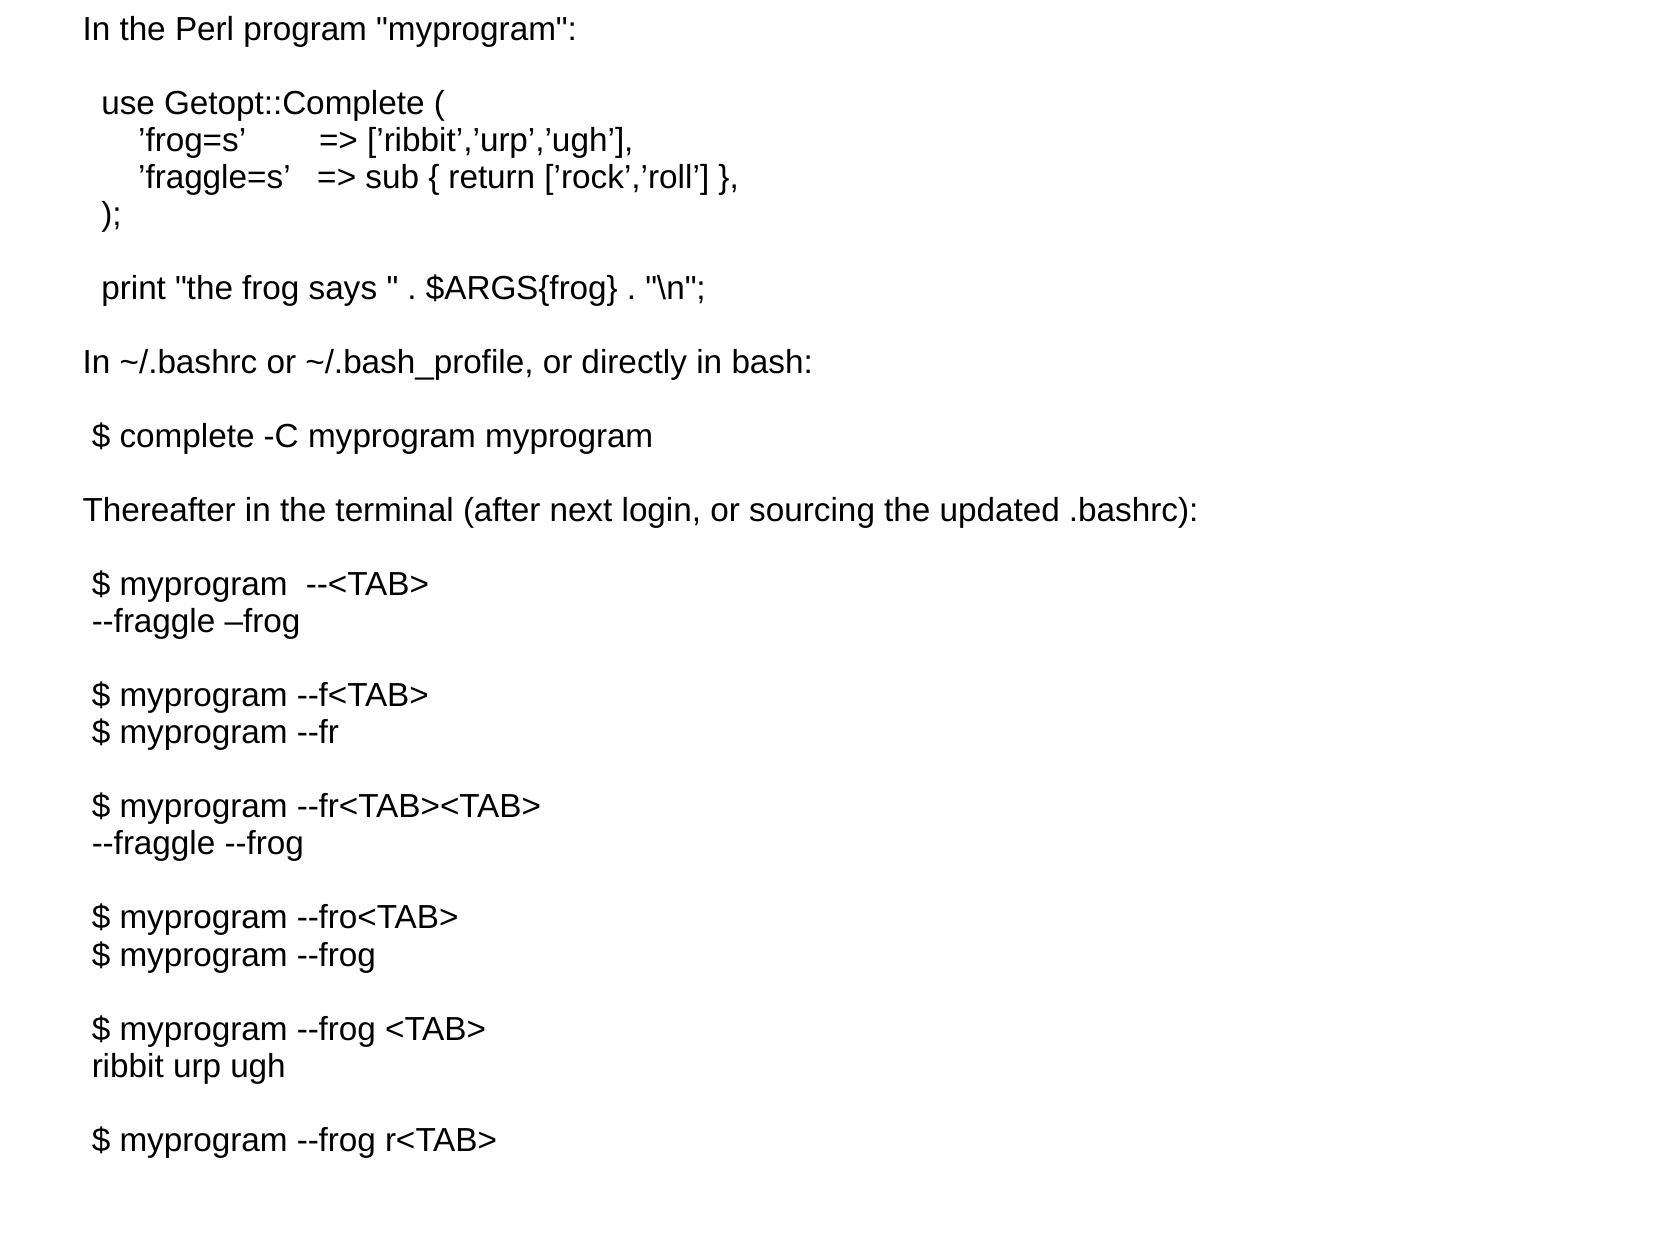

# In the Perl program "myprogram":
 use Getopt::Complete (
 ’frog=s’ => [’ribbit’,’urp’,’ugh’],
 ’fraggle=s’ => sub { return [’rock’,’roll’] },
 );
 print "the frog says " . $ARGS{frog} . "\n";
In ~/.bashrc or ~/.bash_profile, or directly in bash:
 $ complete ‐C myprogram myprogram
Thereafter in the terminal (after next login, or sourcing the updated .bashrc):
 $ myprogram --<TAB>
 --fraggle –frog
 $ myprogram ‐‐f<TAB>
 $ myprogram ‐‐fr
 $ myprogram ‐‐fr<TAB><TAB>
 --fraggle --frog
 $ myprogram ‐‐fro<TAB>
 $ myprogram ‐‐frog
 $ myprogram ‐‐frog <TAB>
 ribbit urp ugh
 $ myprogram ‐‐frog r<TAB>